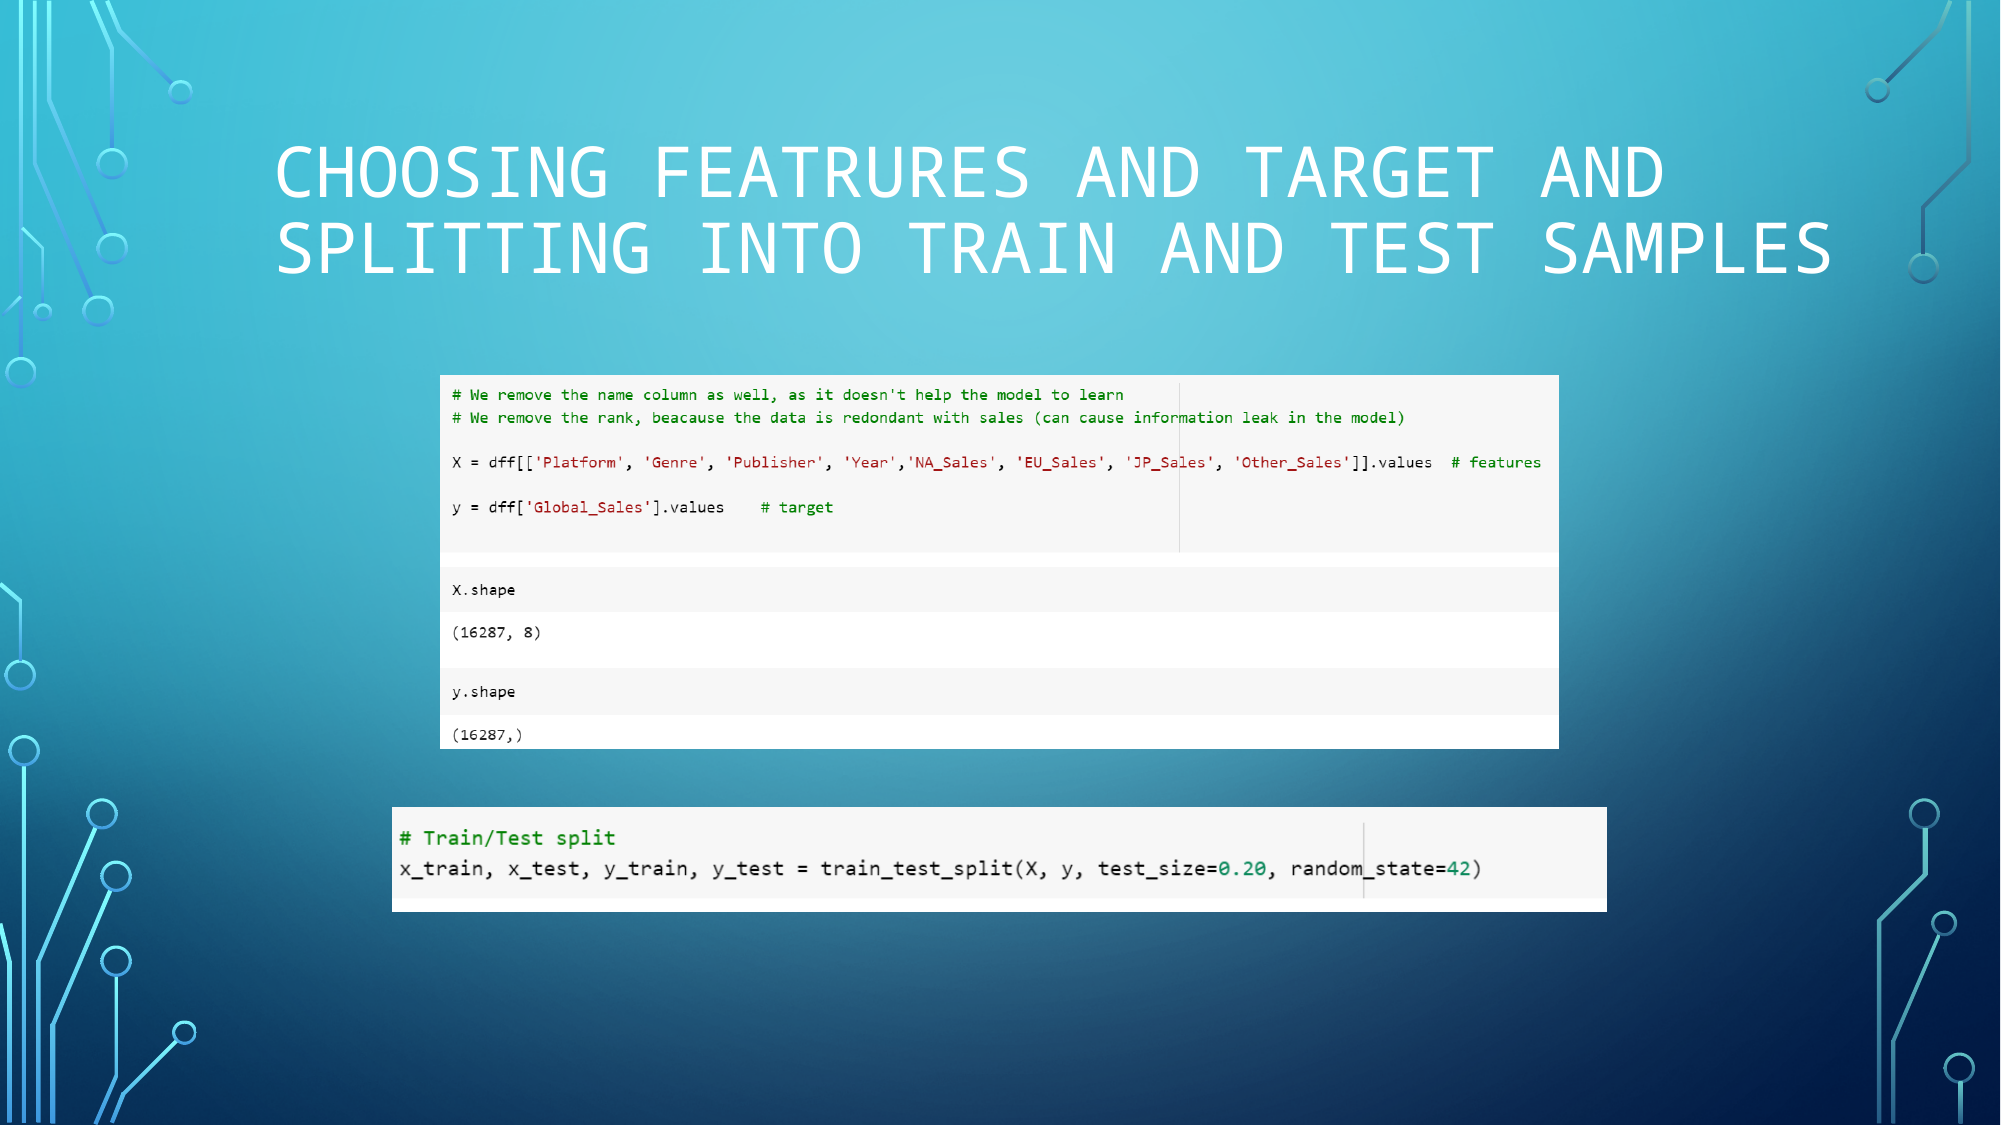

# Choosing featrures and target and splitting into train and test samples